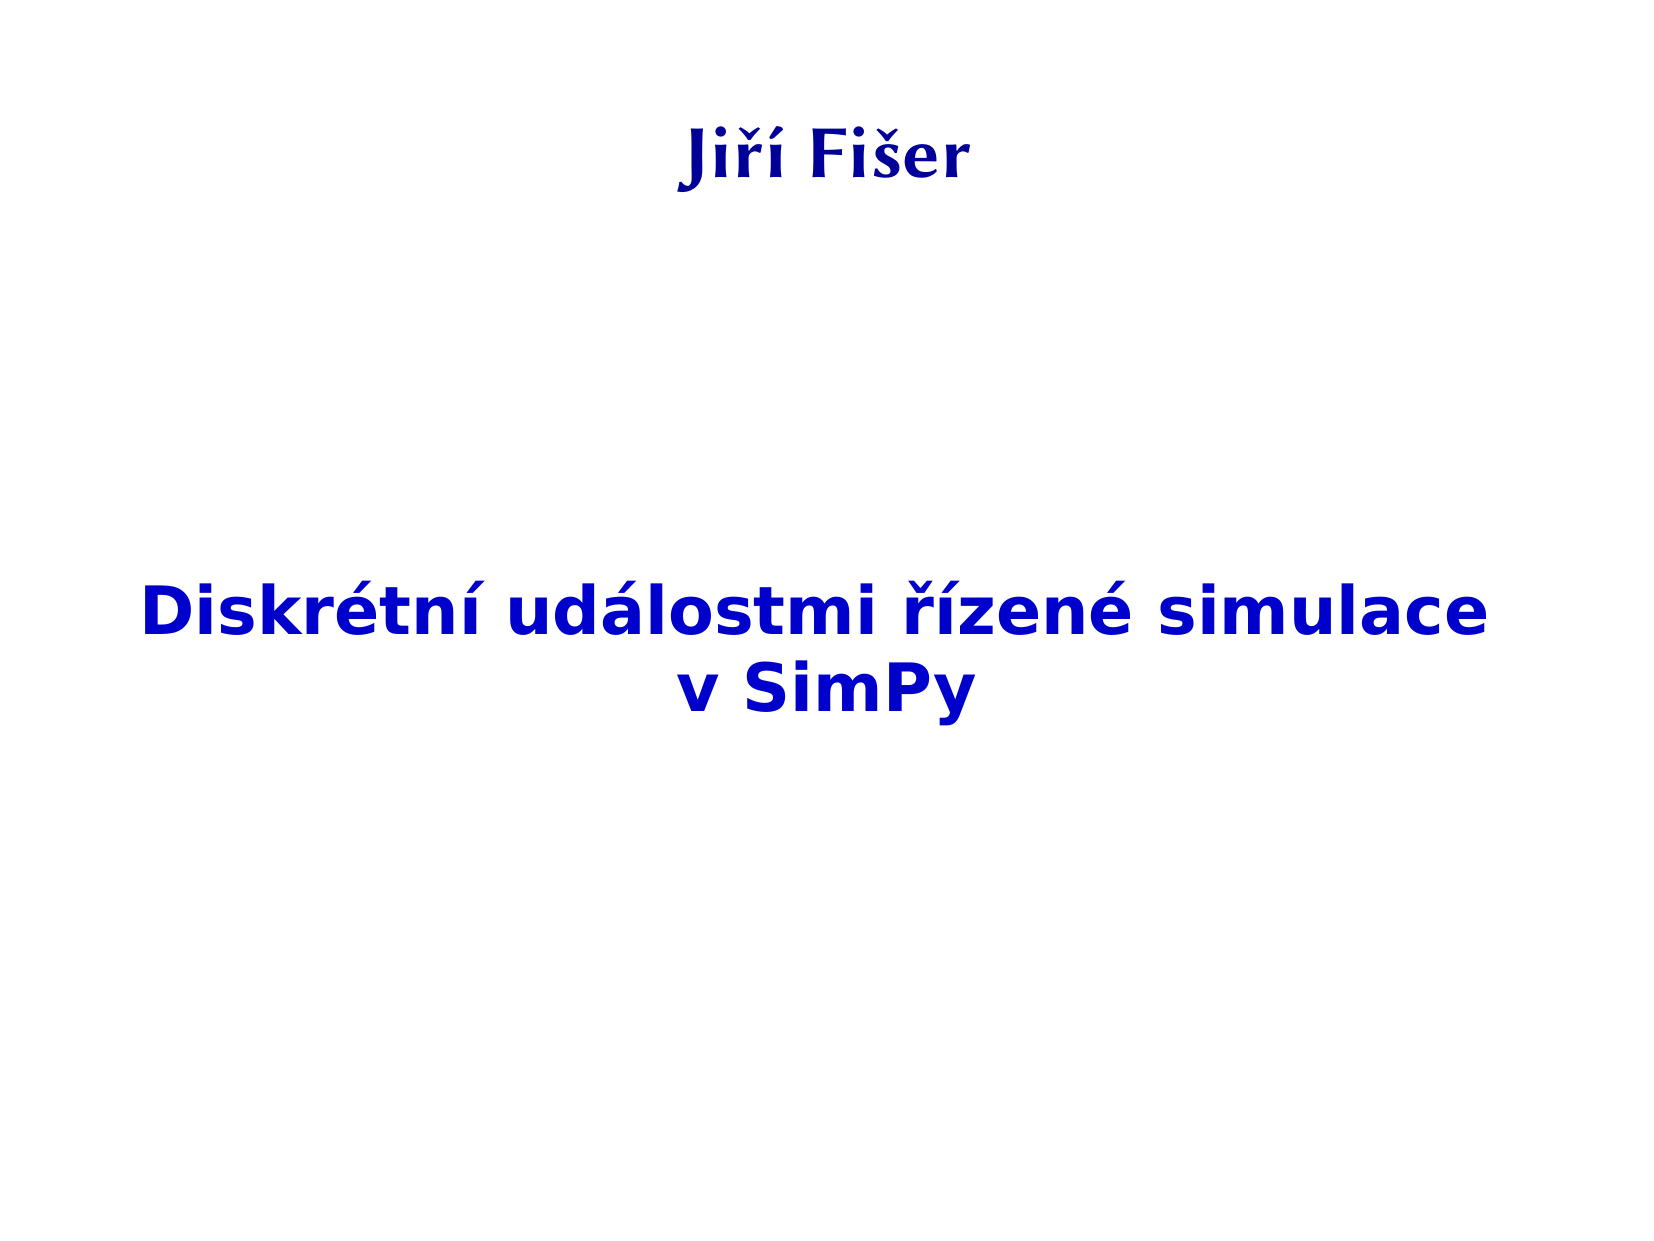

# Jiří Fišer
Diskrétní událostmi řízené simulace
v SimPy